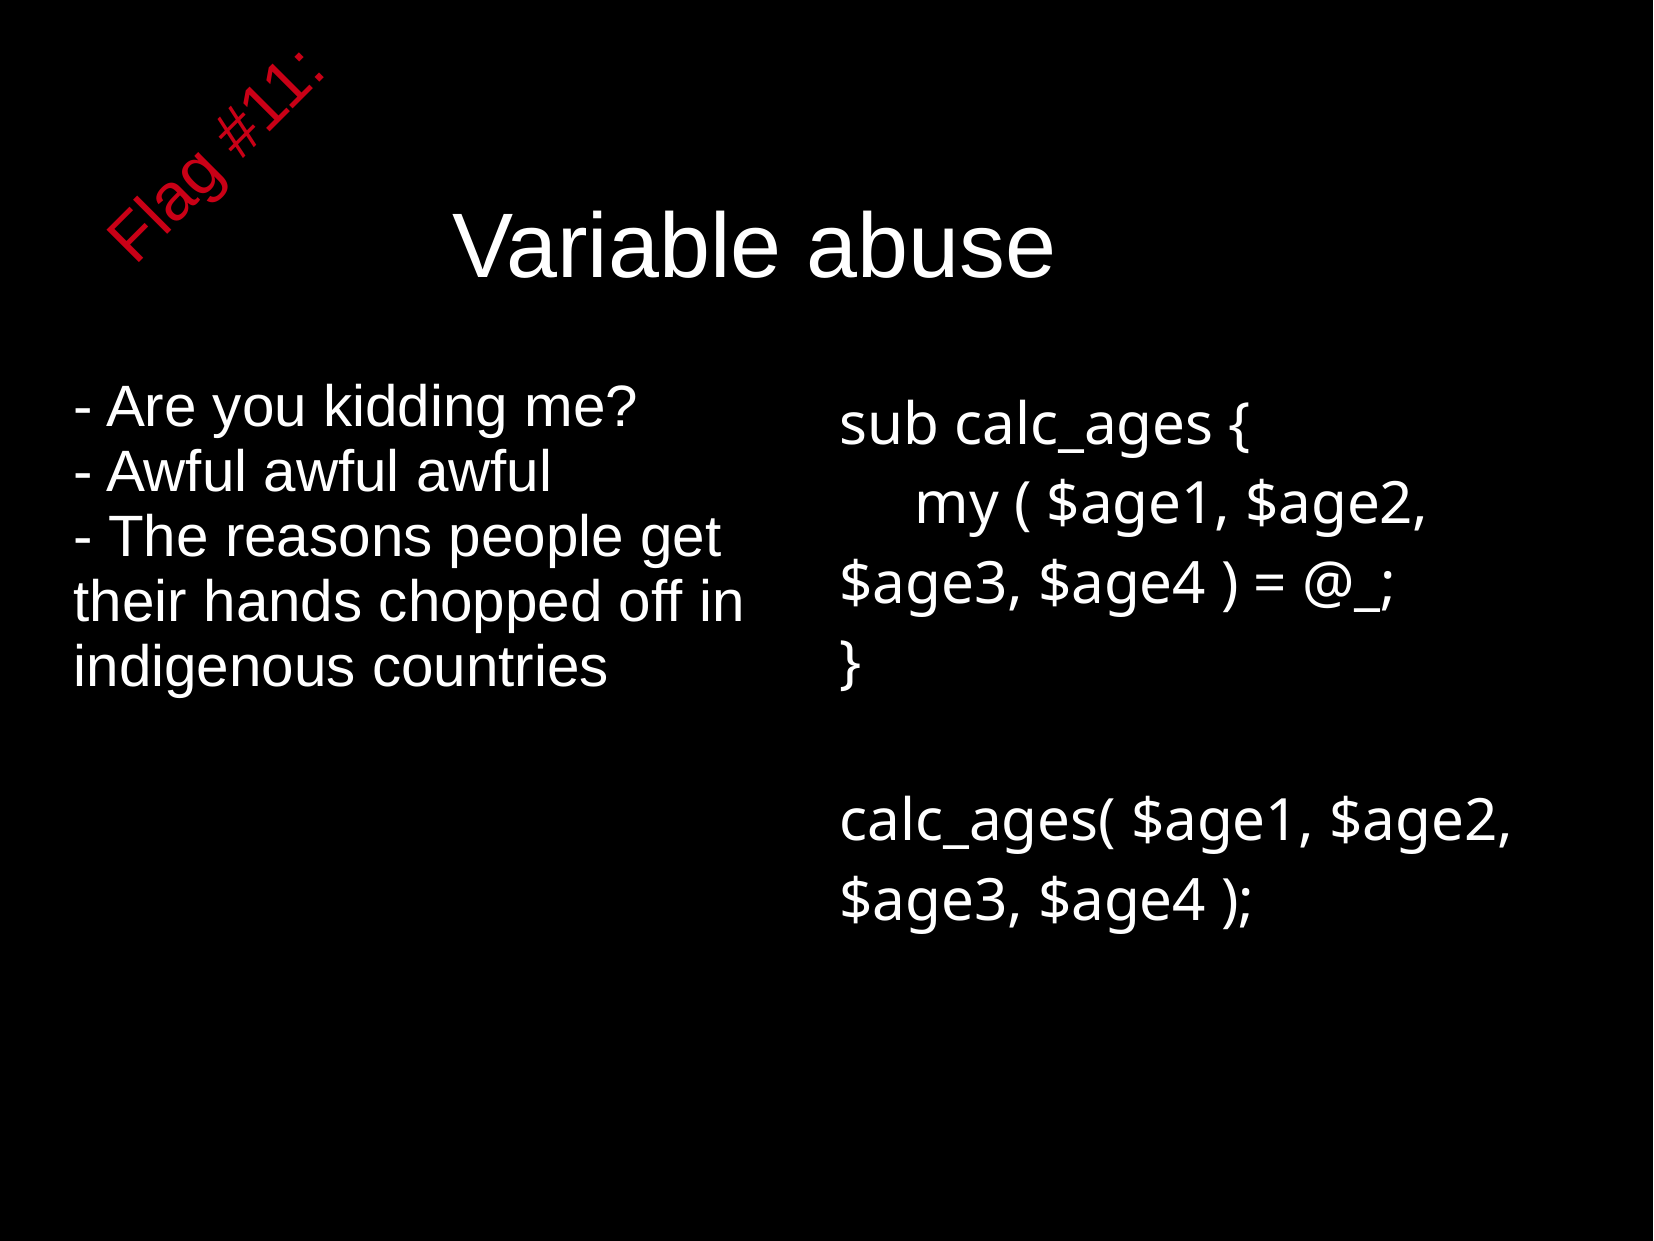

Flag #11:
Variable abuse
- Are you kidding me?
- Awful awful awful
- The reasons people get their hands chopped off in indigenous countries
sub calc_ages {
	my ( $age1, $age2, $age3, $age4 ) = @_;
}
calc_ages( $age1, $age2, $age3, $age4 );